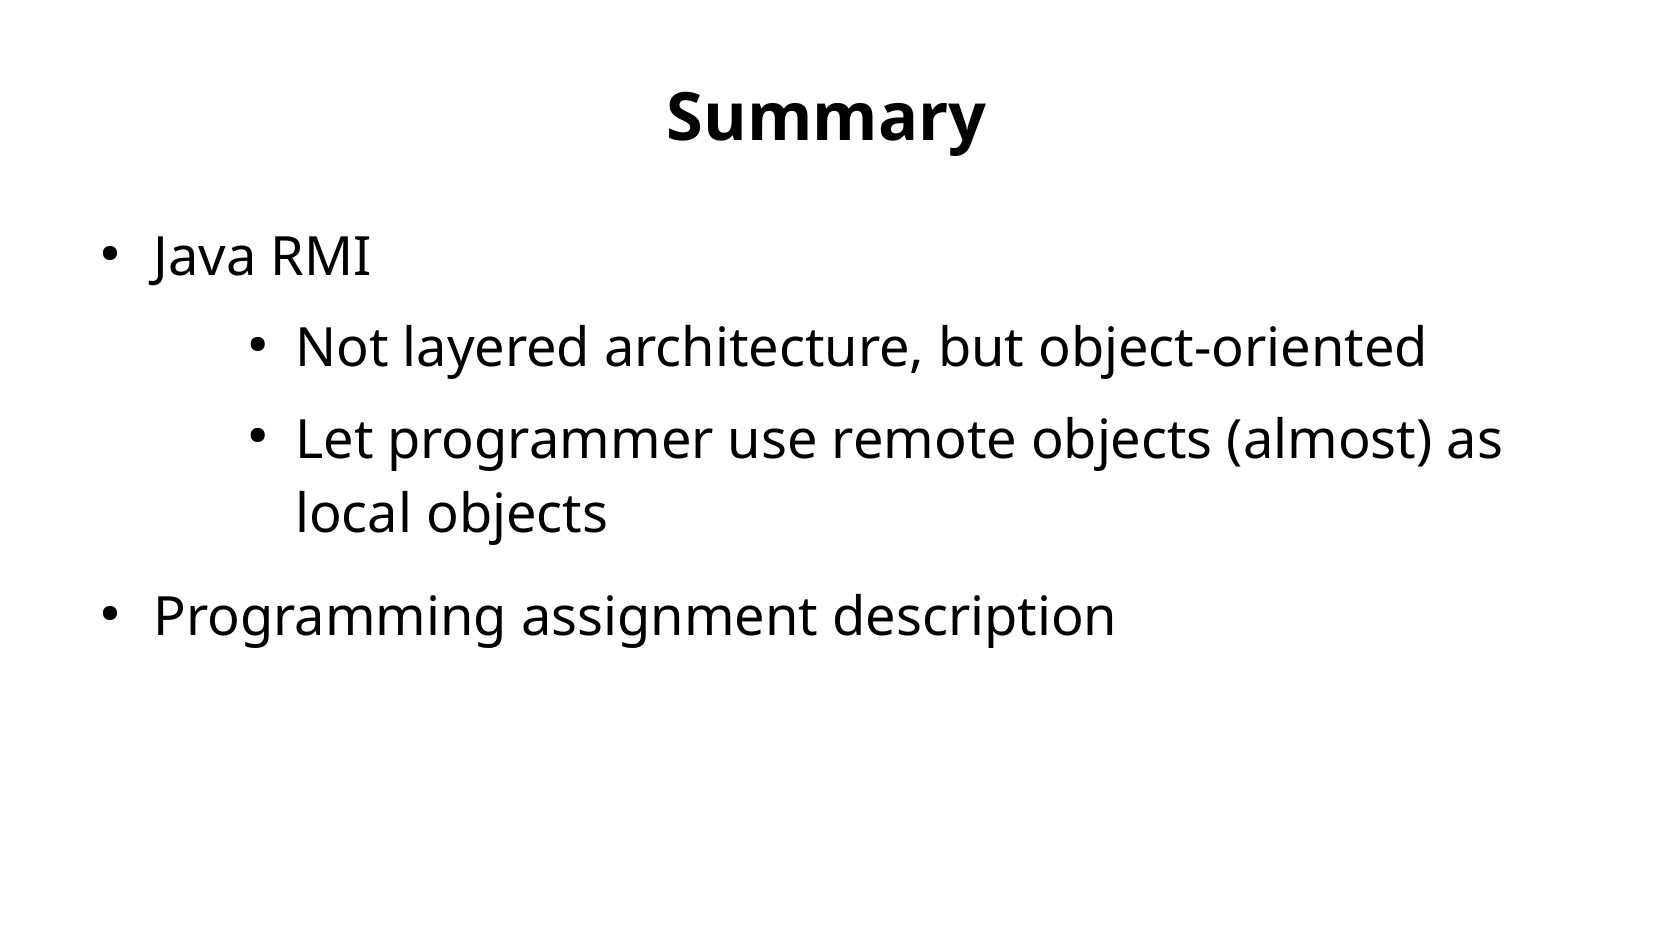

# Summary
Java RMI
Not layered architecture, but object-oriented
Let programmer use remote objects (almost) as local objects
Programming assignment description